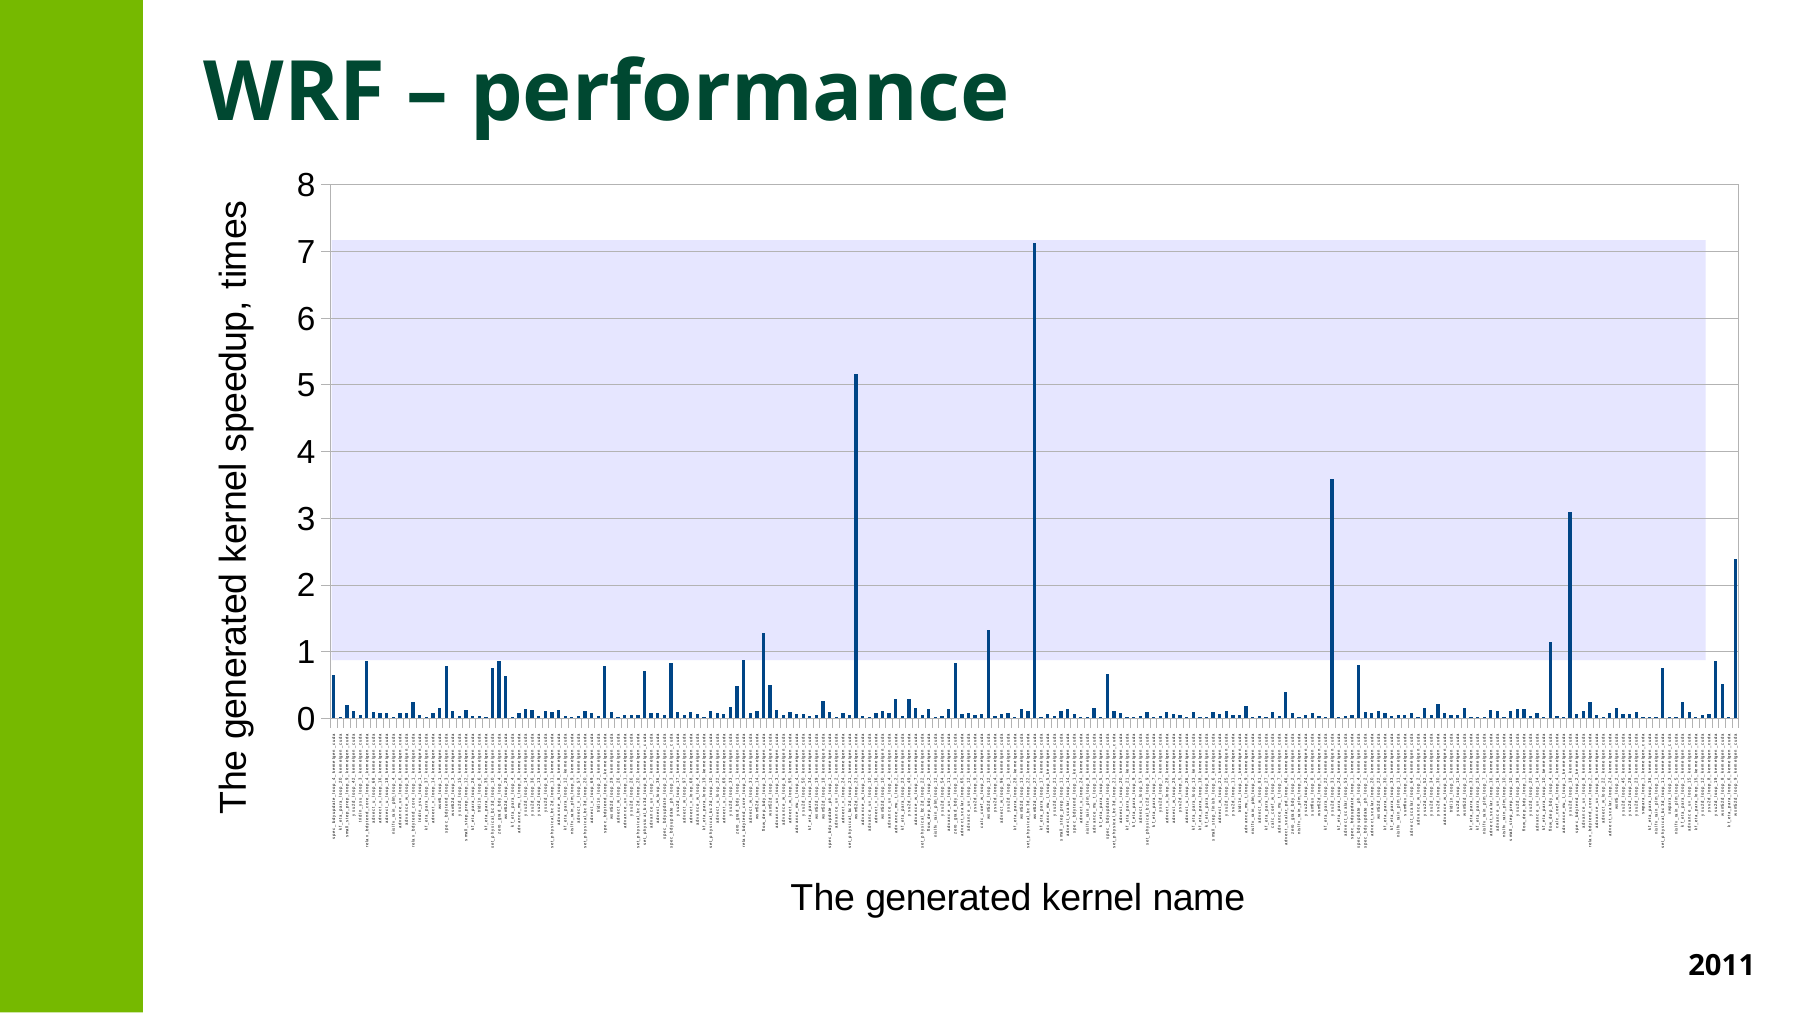

# WRF – performance
### Chart
| Category | gpu time / cpu time |
|---|---|
| spec_bdyupdate_loop_4_kernelgen_cuda | 0.658188111240794 |
| kf_eta_para_loop_20_kernelgen_cuda | 0.0254799301919721 |
| small_step_prep_loop_9_kernelgen_cuda | 0.202508577855607 |
| ysu2d_loop_42_kernelgen_cuda | 0.118319392120554 |
| tridin_ysu_loop_3_kernelgen_cuda | 0.0464670305354772 |
| relax_bdytend_core_loop_4_kernelgen_cuda | 0.857207308820212 |
| advect_u_loop_68_kernelgen_cuda | 0.0900415576419886 |
| advect_u_loop_16_kernelgen_cuda | 0.0803862401931201 |
| advect_u_loop_18_kernelgen_cuda | 0.0789403209525575 |
| nislfv_rain_plm_loop_4_kernelgen_cuda | 0.0233050847457627 |
| advance_uv_loop_6_kernelgen_cuda | 0.0806067317695225 |
| advance_w_loop_9_kernelgen_cuda | 0.0793526211805462 |
| relax_bdytend_core_loop_1_kernelgen_cuda | 0.242534935414173 |
| tridin_ysu_loop_1_kernelgen_cuda | 0.0491642084562439 |
| kf_eta_para_loop_37_kernelgen_cuda | 0.0241049273307338 |
| advect_v_loop_14_kernelgen_cuda | 0.0837404819410387 |
| wsm5_loop_1_kernelgen_cuda | 0.14995135891044 |
| spec_bdytend_loop_3_kernelgen_cuda | 0.789573413662424 |
| wsm52d_loop_3_kernelgen_cuda | 0.109604258273548 |
| ysu2d_loop_15_kernelgen_cuda | 0.0374119718309859 |
| small_step_prep_loop_12_kernelgen_cuda | 0.123853766304512 |
| kf_eta_para_loop_26_kernelgen_cuda | 0.0298602287166455 |
| tridi1n_loop_6_kernelgen_cuda | 0.0432682209619828 |
| kf_eta_para_loop_35_kernelgen_cuda | 0.025328587075575 |
| set_physical_bc3d_loop_10_kernelgen_cuda | 0.758844869077978 |
| zero_grad_bdy_loop_4_kernelgen_cuda | 0.858229043683589 |
| wsm52d_loop_28_kernelgen_cuda | 0.640999617919572 |
| kf_eta_para_loop_4_kernelgen_cuda | 0.0216867469879518 |
| advance_mu_t_loop_8_kernelgen_cuda | 0.087984521545222 |
| ysu2d_loop_14_kernelgen_cuda | 0.13897978825794 |
| ysu2d_loop_36_kernelgen_cuda | 0.126999378285198 |
| ysu2d_loop_13_kernelgen_cuda | 0.0347387173396675 |
| ysu2d_loop_6_kernelgen_cuda | 0.115389181274979 |
| set_physical_bc2d_loop_11_kernelgen_cuda | 0.0999020568070519 |
| advance_w_loop_8_kernelgen_cuda | 0.125 |
| kf_eta_para_loop_12_kernelgen_cuda | 0.0406940063091483 |
| nislfv_rain_plm_loop_9_kernelgen_cuda | 0.028436018957346 |
| advect_v_loop_57_kernelgen_cuda | 0.0402862985685072 |
| set_physical_bc3d_loop_20_kernelgen_cuda | 0.109358959735371 |
| advect_v_loop_69_kernelgen_cuda | 0.0871994360755032 |
| tridi1n_loop_2_kernelgen_cuda | 0.0317490494296578 |
| spec_bdytend_loop_4_kernelgen_cuda | 0.780839194761096 |
| wsm52d_loop_29_kernelgen_cuda | 0.0940181726400808 |
| advect_w_loop_26_kernelgen_cuda | 0.0273019271948608 |
| advance_uv_loop_1_kernelgen_cuda | 0.0586849560161026 |
| ysu2d_loop_26_kernelgen_cuda | 0.0451860602480803 |
| set_physical_bc2d_loop_20_kernelgen_cuda | 0.0470004723665565 |
| set_physical_bc3d_loop_9_kernelgen_cuda | 0.716814477038526 |
| advance_uv_loop_7_kernelgen_cuda | 0.0890173631716982 |
| advect_w_loop_36_kernelgen_cuda | 0.0891350210970464 |
| spec_bdyupdate_loop_2_kernelgen_cuda | 0.0502307086318791 |
| spec_bdyupdate_ph_loop_3_kernelgen_cuda | 0.826547893239399 |
| ysu2d_loop_17_kernelgen_cuda | 0.0982816429170159 |
| advect_w_loop_97_kernelgen_cuda | 0.0580222890500619 |
| advect_v_loop_68_kernelgen_cuda | 0.0913751507840772 |
| advance_w_loop_4_kernelgen_cuda | 0.0698126370340841 |
| kf_eta_para_loop_19_kernelgen_cuda | 0.0255591054313099 |
| set_physical_bc2d_loop_10_kernelgen_cuda | 0.113968734241049 |
| advect_u_loop_22_kernelgen_cuda | 0.0764822858339003 |
| advect_u_loop_69_kernelgen_cuda | 0.069491690154534 |
| ysu2d_loop_33_kernelgen_cuda | 0.171011396011396 |
| zero_grad_bdy_loop_1_kernelgen_cuda | 0.480264592571055 |
| relax_bdytend_core_loop_3_kernelgen_cuda | 0.882430144751108 |
| advect_w_loop_31_kernelgen_cuda | 0.0750962606920433 |
| wsm52d_loop_14_kernelgen_cuda | 0.112576246860423 |
| flow_dep_bdy_loop_3_kernelgen_cuda | 1.27404783505419 |
| wsm52d_loop_1_kernelgen_cuda | 0.504694201985662 |
| advance_uv_loop_3_kernelgen_cuda | 0.123826046340934 |
| advance_w_loop_6_kernelgen_cuda | 0.0567300380228137 |
| advect_w_loop_95_kernelgen_cuda | 0.0898407298592856 |
| advance_mu_t_loop_4_kernelgen_cuda | 0.0699084333319396 |
| ysu2d_loop_50_kernelgen_cuda | 0.0741232227488152 |
| kf_eta_para_loop_34_kernelgen_cuda | 0.0336754329698525 |
| wsm52d_loop_19_kernelgen_cuda | 0.0492121735376646 |
| wsm52d_loop_18_kernelgen_cuda | 0.257908002520479 |
| spec_bdyupdate_ph_loop_1_kernelgen_cuda | 0.0977085496711665 |
| advance_uv_loop_2_kernelgen_cuda | 0.0199027310138421 |
| advect_v_loop_24_kernelgen_cuda | 0.0798475273347377 |
| set_physical_bc2d_loop_21_kernelgen_cuda | 0.045886828340466 |
| wsm52d_loop_23_kernelgen_cuda | 5.16240633072381 |
| advance_w_loop_1_kernelgen_cuda | 0.041583277740716 |
| advance_uv_loop_10_kernelgen_cuda | 0.0196713723675075 |
| advect_v_loop_16_kernelgen_cuda | 0.0888847235238988 |
| wsm52d_loop_10_kernelgen_cuda | 0.11314751747625 |
| advance_uv_loop_4_kernelgen_cuda | 0.0800266755585195 |
| advance_mu_t_loop_2_kernelgen_cuda | 0.286199741376718 |
| kf_eta_para_loop_23_kernelgen_cuda | 0.0313688212927757 |
| ysu2d_loop_49_kernelgen_cuda | 0.296859802695568 |
| advance_w_loop_7_kernelgen_cuda | 0.159342438335197 |
| set_physical_bc2d_loop_22_kernelgen_cuda | 0.0504768550825773 |
| flow_dep_bdy_loop_2_kernelgen_cuda | 0.139933628318584 |
| nislfv_rain_plm_loop_12_kernelgen_cuda | 0.0150293255131965 |
| ysu2d_loop_54_kernelgen_cuda | 0.0343218012081274 |
| advance_uv_loop_11_kernelgen_cuda | 0.135863559932741 |
| zero_grad_bdy_loop_3_kernelgen_cuda | 0.826755726986218 |
| advect_scalar_loop_65_kernelgen_cuda | 0.0697456449371384 |
| advance_uv_loop_12_kernelgen_cuda | 0.0875039846987568 |
| ysu2d_loop_9_kernelgen_cuda | 0.0497630331753555 |
| calc_coef_w_loop_2_kernelgen_cuda | 0.0683684850943014 |
| wsm52d_loop_12_kernelgen_cuda | 1.33098259047781 |
| ysu2d_loop_4_kernelgen_cuda | 0.0336859688195991 |
| advect_w_loop_96_kernelgen_cuda | 0.0714701352045182 |
| ysu2d_loop_1_kernelgen_cuda | 0.0874071015689513 |
| kf_eta_para_loop_28_kernelgen_cuda | 0.024 |
| wsm52d_loop_13_kernelgen_cuda | 0.144792238696687 |
| set_physical_bc3d_loop_22_kernelgen_cuda | 0.108404144200096 |
| wsm52d_loop_27_kernelgen_cuda | 7.12867888812472 |
| kf_eta_para_loop_17_kernelgen_cuda | 0.022688791059939 |
| advance_mu_t_loop_5_kernelgen_cuda | 0.0601071975497703 |
| ysu2d_loop_21_kernelgen_cuda | 0.043730971491835 |
| small_step_prep_loop_11_kernelgen_cuda | 0.108366338153572 |
| advect_scalar_loop_14_kernelgen_cuda | 0.13374394184168 |
| spec_bdytend_loop_1_kernelgen_cuda | 0.061063612832379 |
| advect_u_loop_24_kernelgen_cuda | 0.0262468685948531 |
| nislfv_rain_plm_loop_8_kernelgen_cuda | 0.0227027027027027 |
| advance_mu_t_loop_3_kernelgen_cuda | 0.149141809698384 |
| kf_eta_para_loop_5_kernelgen_cuda | 0.0189435336976321 |
| spec_bdyupdate_loop_3_kernelgen_cuda | 0.66029964059282 |
| set_physical_bc3d_loop_21_kernelgen_cuda | 0.112292765362315 |
| advect_v_loop_20_kernelgen_cuda | 0.0761921835783435 |
| kf_eta_para_loop_21_kernelgen_cuda | 0.0163592064044553 |
| kf_eta_para_loop_9_kernelgen_cuda | 0.0221944357611754 |
| advect_u_loop_57_kernelgen_cuda | 0.0428658909981629 |
| set_physical_bc2d_loop_9_kernelgen_cuda | 0.102493708533516 |
| kf_eta_para_loop_7_kernelgen_cuda | 0.0206639566395664 |
| ysu2d_loop_7_kernelgen_cuda | 0.0346598202824134 |
| advect_u_loop_28_kernelgen_cuda | 0.0914341033515823 |
| advect_w_loop_25_kernelgen_cuda | 0.0727393539056851 |
| ysu2d_loop_5_kernelgen_cuda | 0.0587384259259259 |
| advect_u_loop_26_kernelgen_cuda | 0.0244960886198824 |
| kf_eta_para_loop_13_kernelgen_cuda | 0.101478837327894 |
| kf_eta_para_loop_18_kernelgen_cuda | 0.0229342327150084 |
| kf_eta_para_loop_8_kernelgen_cuda | 0.018033946251768 |
| small_step_finish_loop_6_kernelgen_cuda | 0.0950522065549983 |
| advect_w_loop_21_kernelgen_cuda | 0.0729890574006527 |
| ysu2d_loop_25_kernelgen_cuda | 0.112770339855819 |
| ysu2d_loop_11_kernelgen_cuda | 0.0483819544077794 |
| tridi1n_loop_1_kernelgen_cuda | 0.0519270713131779 |
| advance_mu_t_loop_9_kernelgen_cuda | 0.184712099125364 |
| nislfv_rain_plm_loop_2_kernelgen_cuda | 0.0196148359486448 |
| advect_w_loop_81_kernelgen_cuda | 0.0370596619833028 |
| kf_eta_para_loop_27_kernelgen_cuda | 0.027419097720389 |
| calc_coef_w_loop_3_kernelgen_cuda | 0.0993544715736311 |
| advance_mu_t_loop_7_kernelgen_cuda | 0.0353451839603142 |
| advect_scalar_pd_loop_46_kernelgen_cuda | 0.390644984469212 |
| zero_grad_bdy_loop_2_kernelgen_cuda | 0.0882883546261183 |
| nislfv_rain_plm_loop_3_kernelgen_cuda | 0.0248722316865417 |
| ysu2d_loop_24_kernelgen_cuda | 0.0527016236358797 |
| sumflux_loop_8_kernelgen_cuda | 0.0752639630827879 |
| wsm52d_loop_5_kernelgen_cuda | 0.0363260484347312 |
| kf_eta_para_loop_22_kernelgen_cuda | 0.0248917748917749 |
| ysu2d_loop_31_kernelgen_cuda | 3.58298006921341 |
| kf_eta_para_loop_24_kernelgen_cuda | 0.0277951280449719 |
| advect_scalar_loop_53_kernelgen_cuda | 0.0360212853049529 |
| spec_bdyupdate_loop_1_kernelgen_cuda | 0.051266117756719 |
| spec_bdyupdate_ph_loop_4_kernelgen_cuda | 0.796646021592717 |
| spec_bdyupdate_ph_loop_2_kernelgen_cuda | 0.0980838024458556 |
| advect_scalar_loop_20_kernelgen_cuda | 0.0765804485426272 |
| wsm52d_loop_22_kernelgen_cuda | 0.114467836782332 |
| kf_eta_para_loop_30_kernelgen_cuda | 0.0824404761904762 |
| kf_eta_para_loop_33_kernelgen_cuda | 0.0349166404529726 |
| nislfv_rain_plm_loop_11_kernelgen_cuda | 0.0553310537768107 |
| sumflux_loop_4_kernelgen_cuda | 0.0579013553164734 |
| advect_scalar_loop_64_kernelgen_cuda | 0.0794691647150663 |
| advance_w_loop_2_kernelgen_cuda | 0.0216630685624953 |
| ysu2d_loop_52_kernelgen_cuda | 0.160321489001692 |
| ysu2d_loop_34_kernelgen_cuda | 0.0558213716108453 |
| ysu2d_loop_30_kernelgen_cuda | 0.210348946335637 |
| advance_w_loop_5_kernelgen_cuda | 0.0826991869918699 |
| tridi1n_loop_5_kernelgen_cuda | 0.0448069852941176 |
| ysu2d_loop_10_kernelgen_cuda | 0.0591202017371813 |
| wsm52d_loop_2_kernelgen_cuda | 0.156774166562095 |
| kf_eta_para_loop_31_kernelgen_cuda | 0.0217546362339515 |
| kf_eta_para_loop_25_kernelgen_cuda | 0.0269736842105263 |
| nislfv_rain_plm_loop_7_kernelgen_cuda | 0.0223642172523962 |
| advect_scalar_loop_16_kernelgen_cuda | 0.125482263143626 |
| advance_uv_loop_16_kernelgen_cuda | 0.107270213230478 |
| nislfv_rain_plm_loop_10_kernelgen_cuda | 0.0212992545260916 |
| small_step_prep_loop_10_kernelgen_cuda | 0.111811955481694 |
| ysu2d_loop_38_kernelgen_cuda | 0.134215361999265 |
| flow_dep_bdy_loop_1_kernelgen_cuda | 0.141880278006128 |
| ysu2d_loop_20_kernelgen_cuda | 0.0425250924458531 |
| advance_uv_loop_14_kernelgen_cuda | 0.0886874024258436 |
| kf_eta_para_loop_10_kernelgen_cuda | 0.0168776371308017 |
| flow_dep_bdy_loop_4_kernelgen_cuda | 1.14834003077502 |
| calc_coef_w_loop_4_kernelgen_cuda | 0.0303291030329103 |
| advance_mu_t_loop_1_kernelgen_cuda | 0.0242290748898678 |
| ysu2d_loop_18_kernelgen_cuda | 3.09008183782948 |
| spec_bdytend_loop_2_kernelgen_cuda | 0.0629099818224927 |
| advance_uv_loop_8_kernelgen_cuda | 0.107958879726834 |
| relax_bdytend_core_loop_2_kernelgen_cuda | 0.243522024338179 |
| advance_uv_loop_9_kernelgen_cuda | 0.0585271317829457 |
| advect_w_loop_22_kernelgen_cuda | 0.027367297946119 |
| advect_scalar_loop_24_kernelgen_cuda | 0.080259722873017 |
| wsm5_loop_2_kernelgen_cuda | 0.153314789058878 |
| ysu2d_loop_45_kernelgen_cuda | 0.07430403930131 |
| ysu2d_loop_28_kernelgen_cuda | 0.0679706601466993 |
| ysu2d_loop_23_kernelgen_cuda | 0.100756182301247 |
| swpara_loop_1_kernelgen_cuda | 0.0235256203673864 |
| kf_eta_para_loop_36_kernelgen_cuda | 0.0252672497570457 |
| nislfv_rain_plm_loop_1_kernelgen_cuda | 0.0181752090149037 |
| set_physical_bc3d_loop_11_kernelgen_cuda | 0.751986219503621 |
| swpara_loop_3_kernelgen_cuda | 0.0190763052208835 |
| nislfv_rain_plm_loop_5_kernelgen_cuda | 0.0177619893428064 |
| kf_eta_para_loop_1_kernelgen_cuda | 0.249927933121937 |
| advance_uv_loop_15_kernelgen_cuda | 0.0910621529643561 |
| kf_eta_para_loop_15_kernelgen_cuda | 0.0198921105866487 |
| ysu2d_loop_12_kernelgen_cuda | 0.0483208504469679 |
| ysu2d_loop_8_kernelgen_cuda | 0.0681405208964264 |
| ysu2d_loop_19_kernelgen_cuda | 0.857277142409525 |
| wsm52d_loop_8_kernelgen_cuda | 0.515911848749364 |
| kf_eta_para_loop_6_kernelgen_cuda | 0.0187045375822653 |
| wsm52d_loop_9_kernelgen_cuda | 2.39091978796746 |